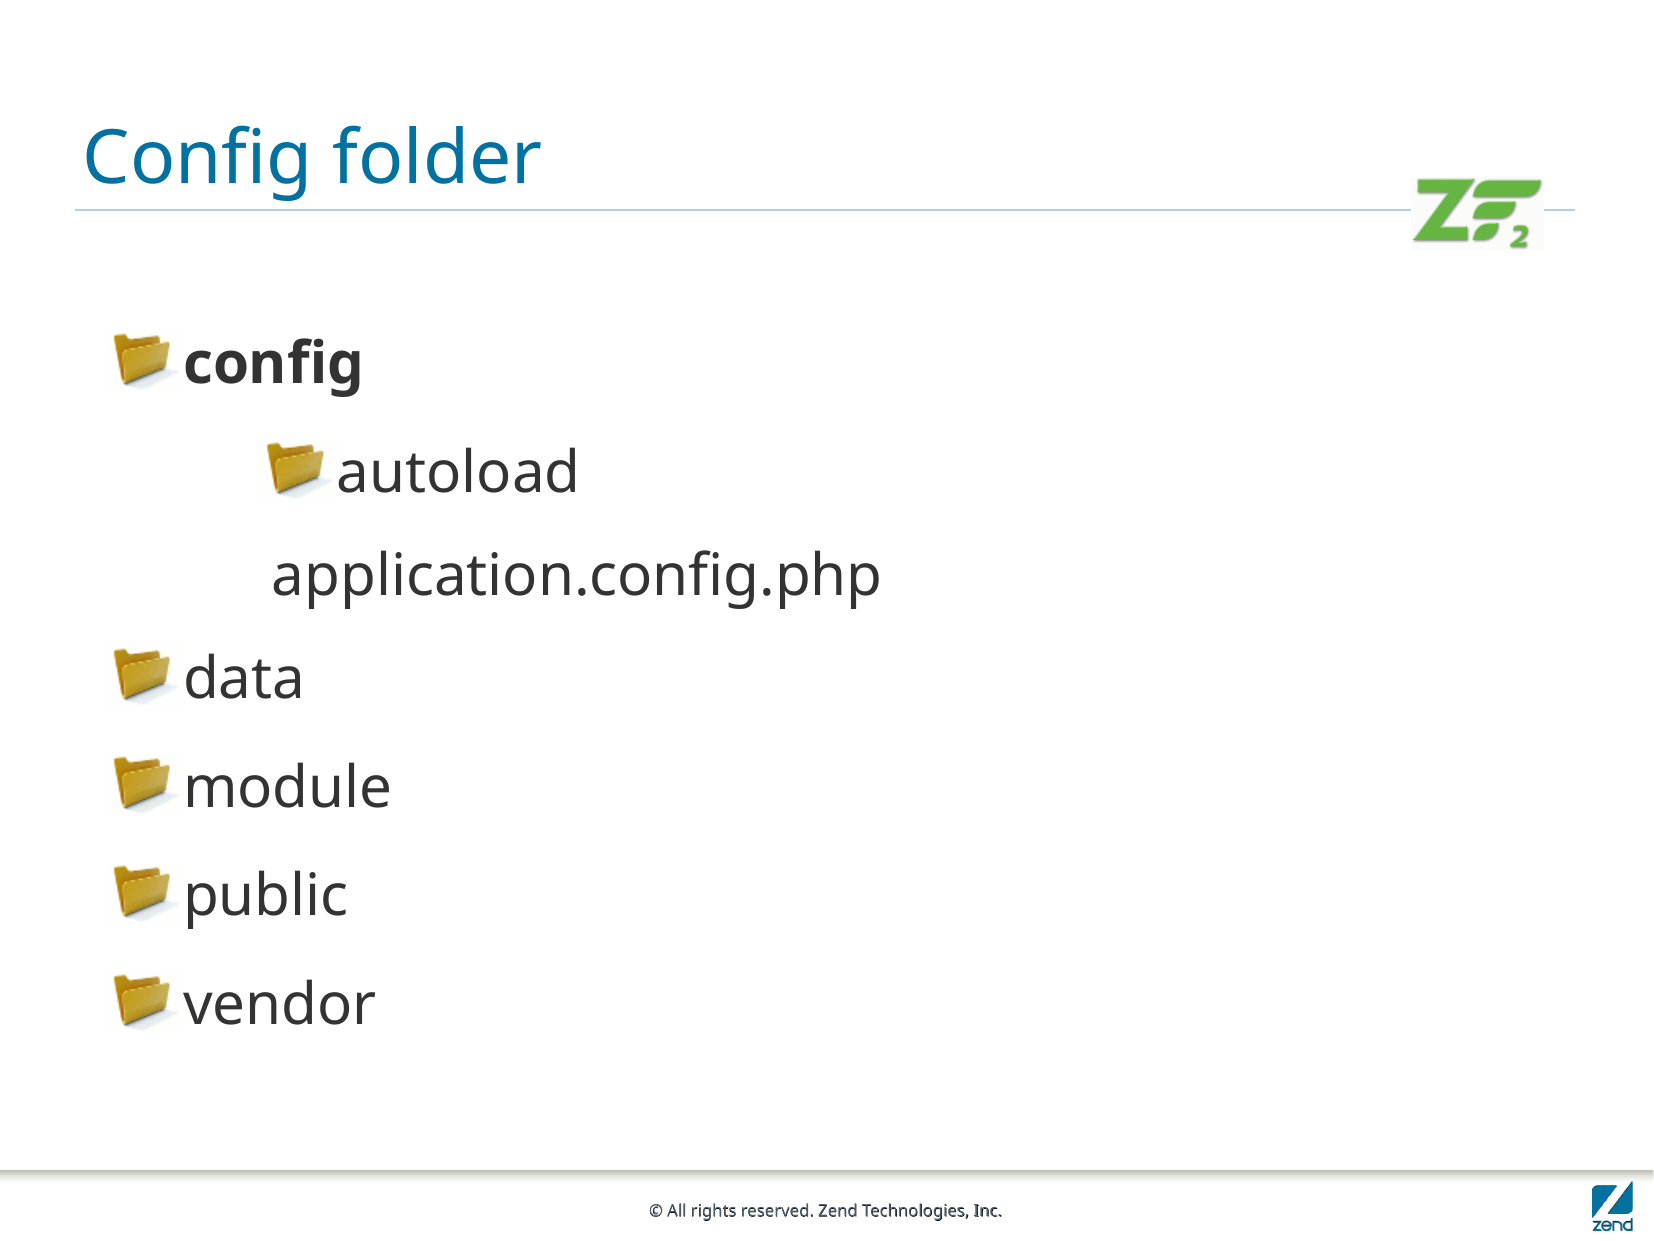

# Config folder
config
autoload
application.config.php
data
module
public
vendor